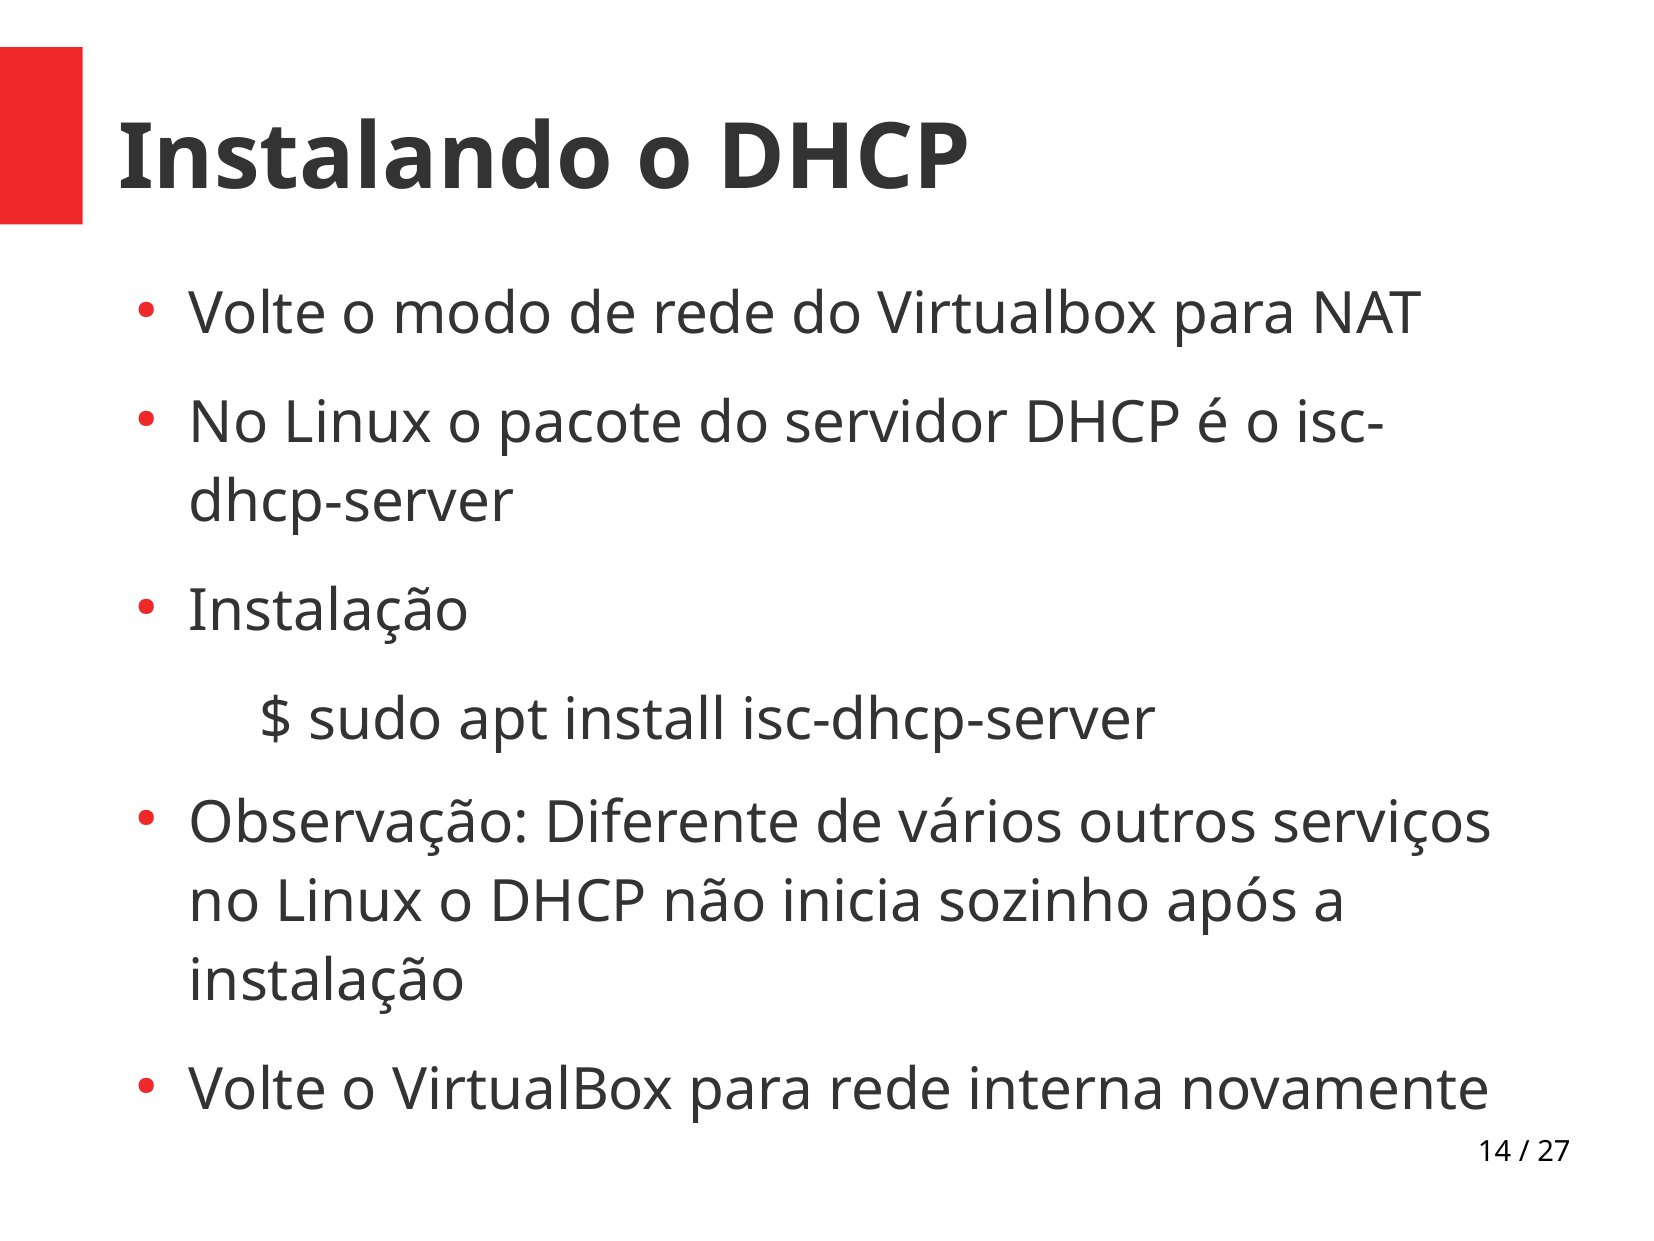

# Instalando o DHCP
Volte o modo de rede do Virtualbox para NAT
No Linux o pacote do servidor DHCP é o isc-dhcp-server
Instalação
$ sudo apt install isc-dhcp-server
Observação: Diferente de vários outros serviços no Linux o DHCP não inicia sozinho após a instalação
Volte o VirtualBox para rede interna novamente
14